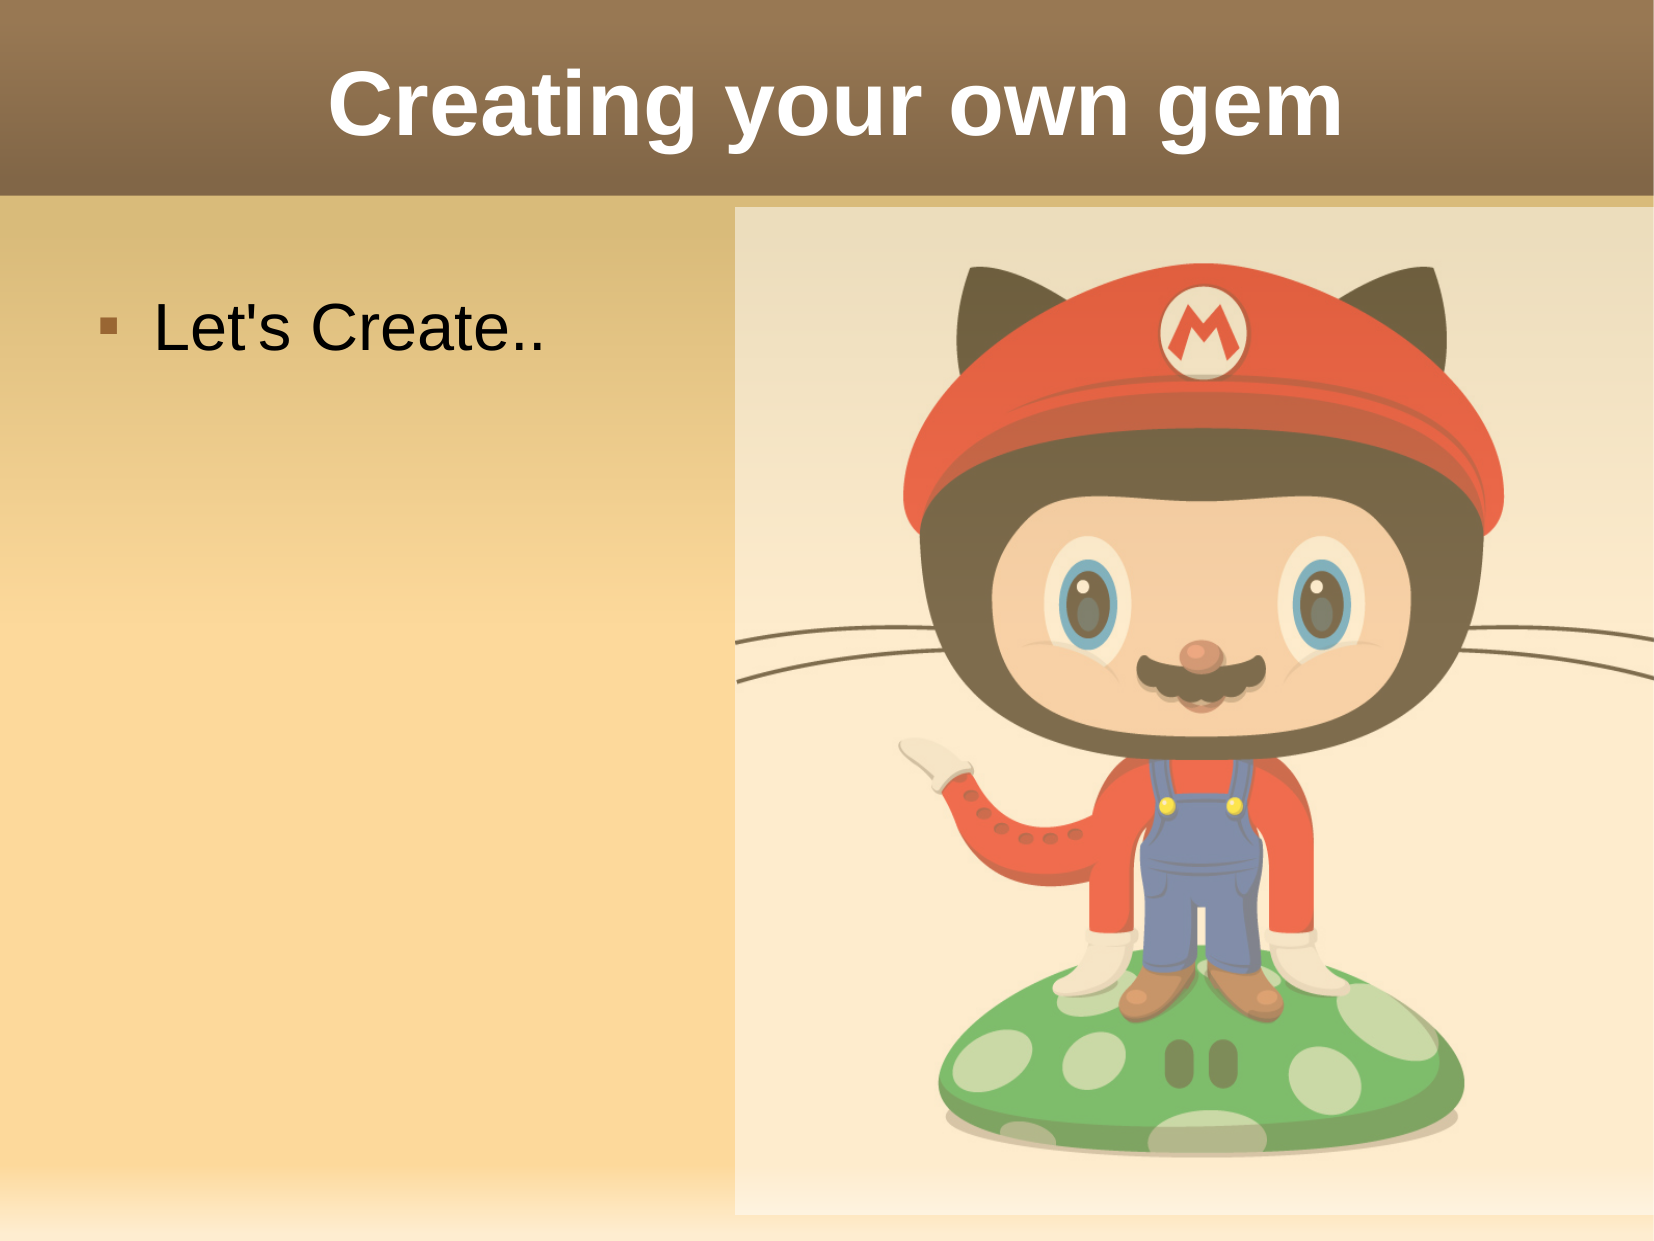

# Creating your own gem
Let's Create..